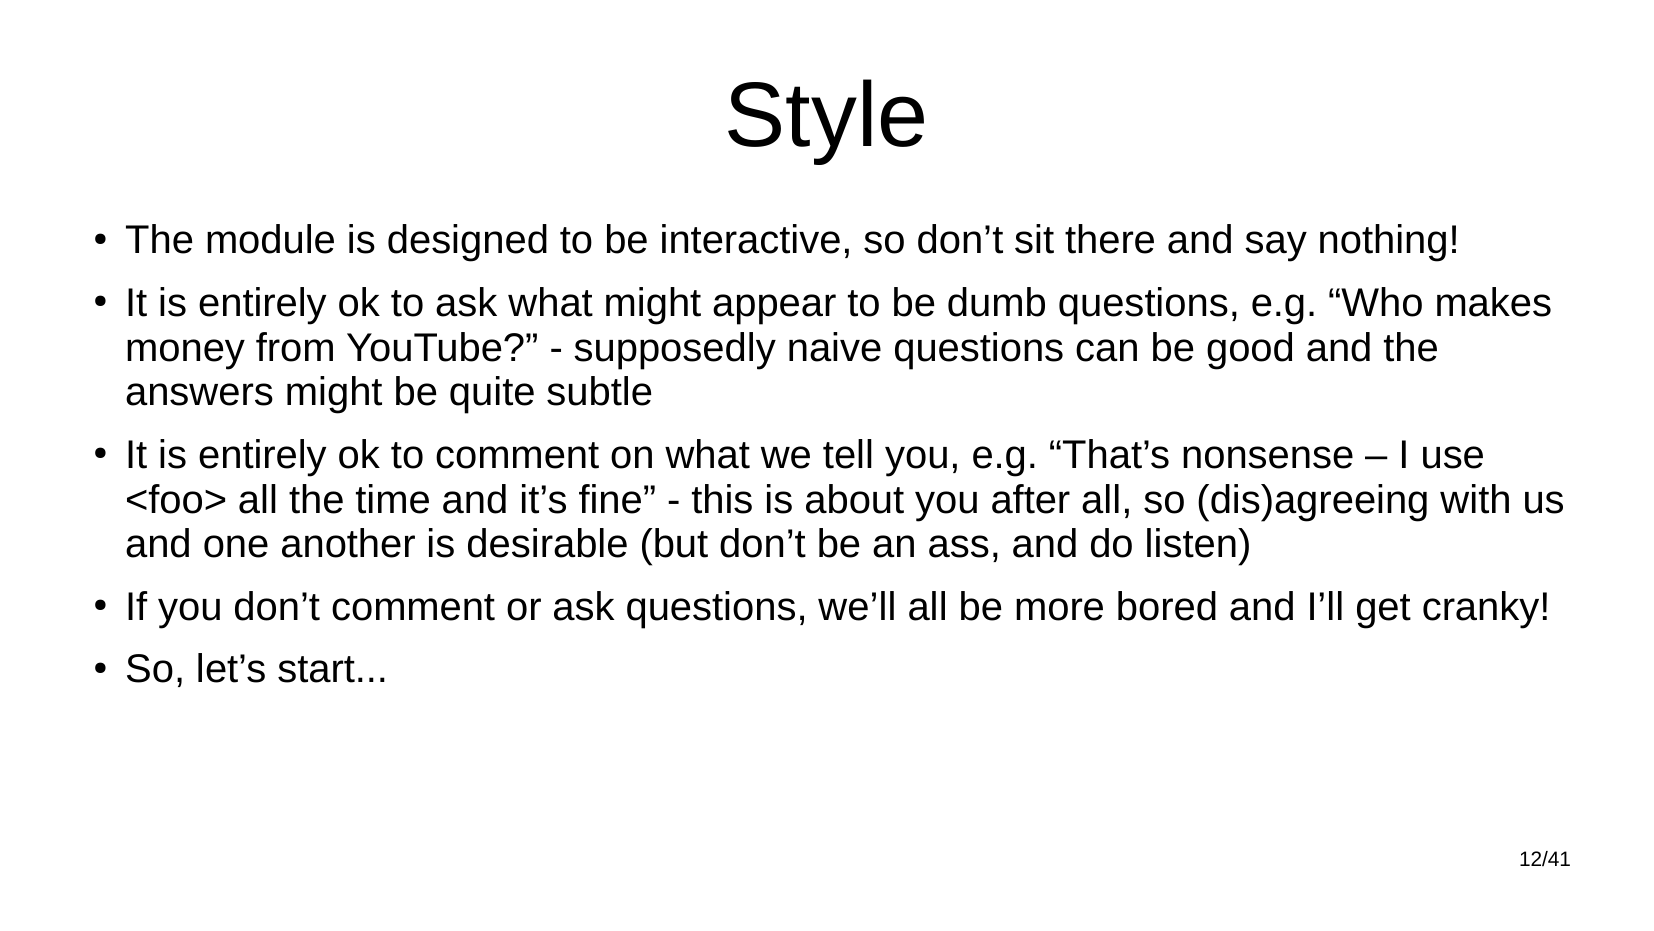

# Style
The module is designed to be interactive, so don’t sit there and say nothing!
It is entirely ok to ask what might appear to be dumb questions, e.g. “Who makes money from YouTube?” - supposedly naive questions can be good and the answers might be quite subtle
It is entirely ok to comment on what we tell you, e.g. “That’s nonsense – I use <foo> all the time and it’s fine” - this is about you after all, so (dis)agreeing with us and one another is desirable (but don’t be an ass, and do listen)
If you don’t comment or ask questions, we’ll all be more bored and I’ll get cranky!
So, let’s start...
12